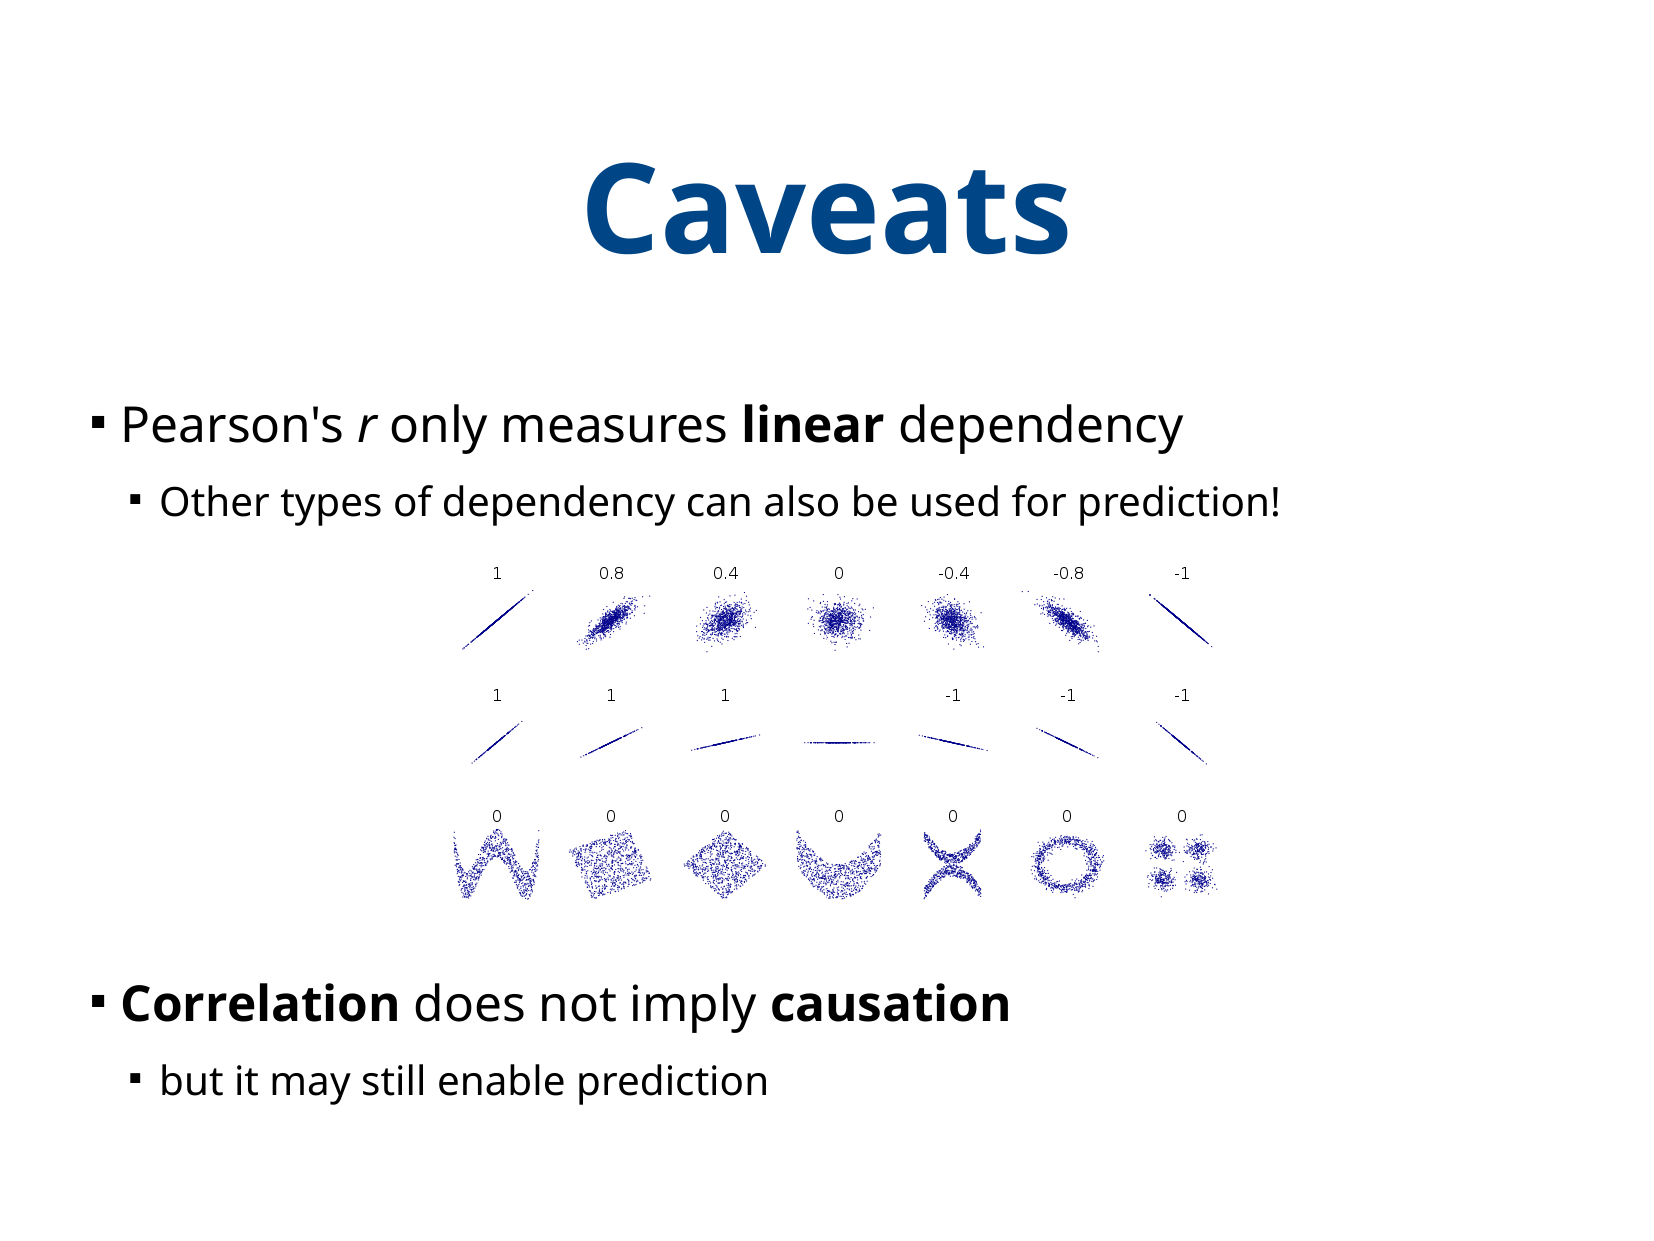

# Caveats
Pearson's r only measures linear dependency
Other types of dependency can also be used for prediction!
Correlation does not imply causation
but it may still enable prediction